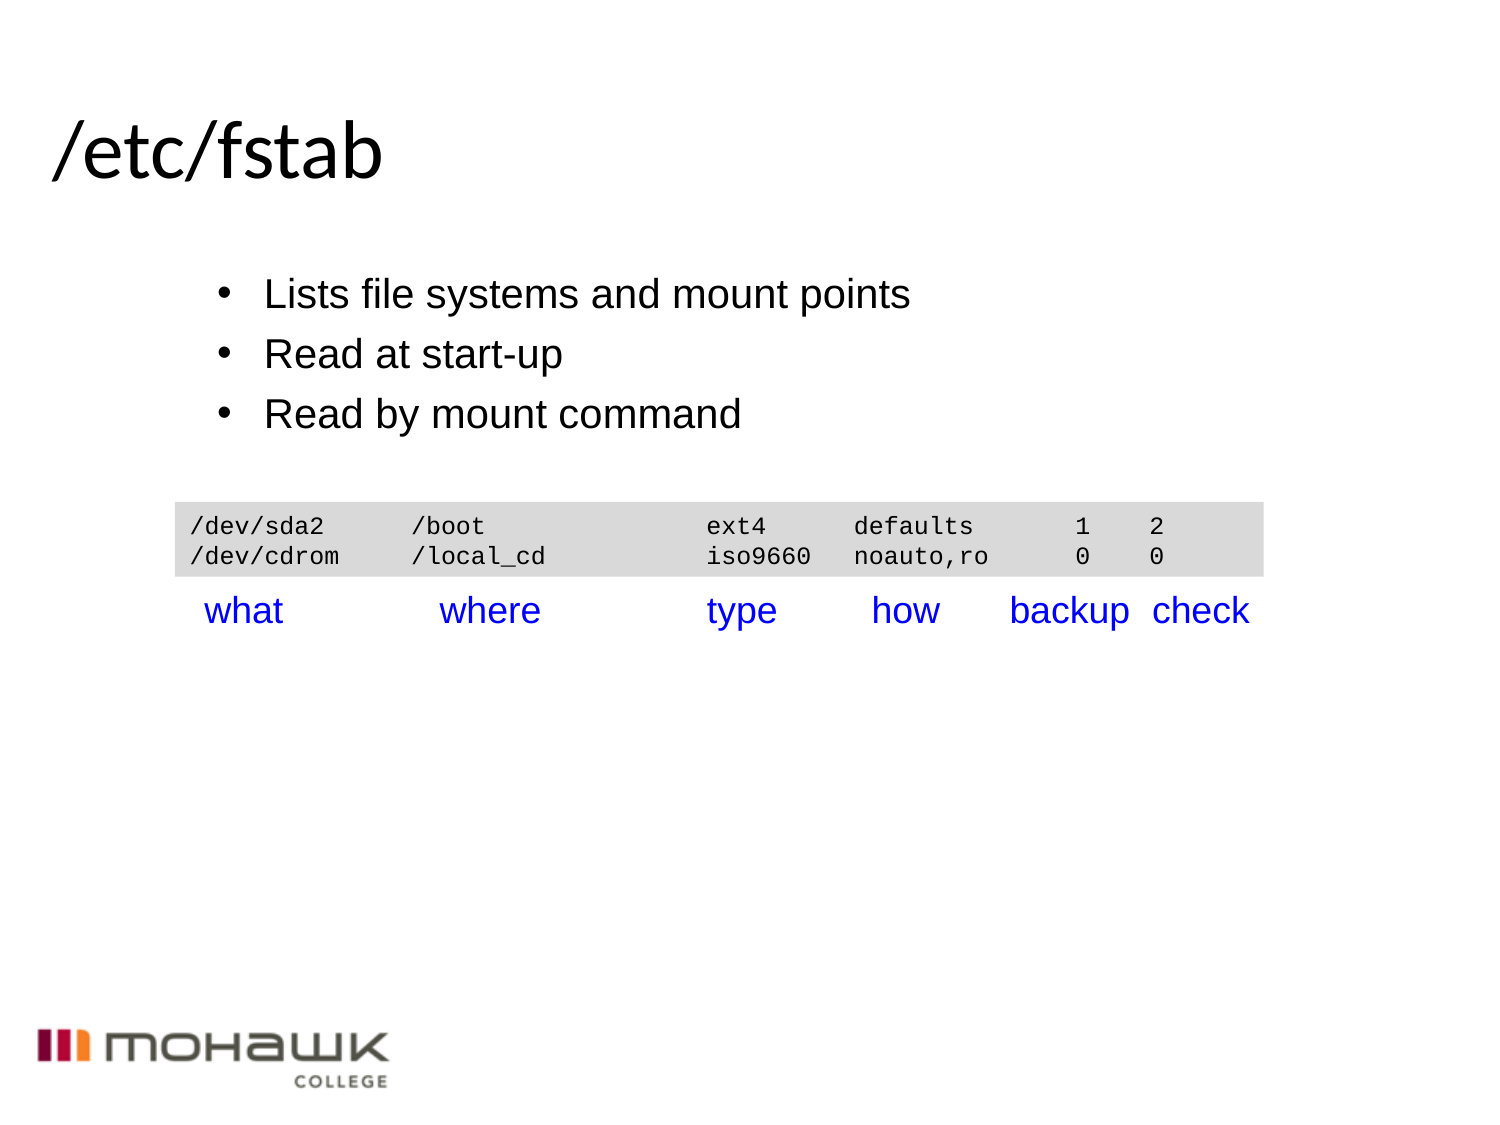

# /etc/fstab
Lists file systems and mount points
Read at start-up
Read by mount command
﻿/dev/sda2		/boot			ext4 	defaults		1	2
﻿/dev/cdrom	/local_cd			iso9660 	noauto,ro		0	0
what
where
type
how
backup
check